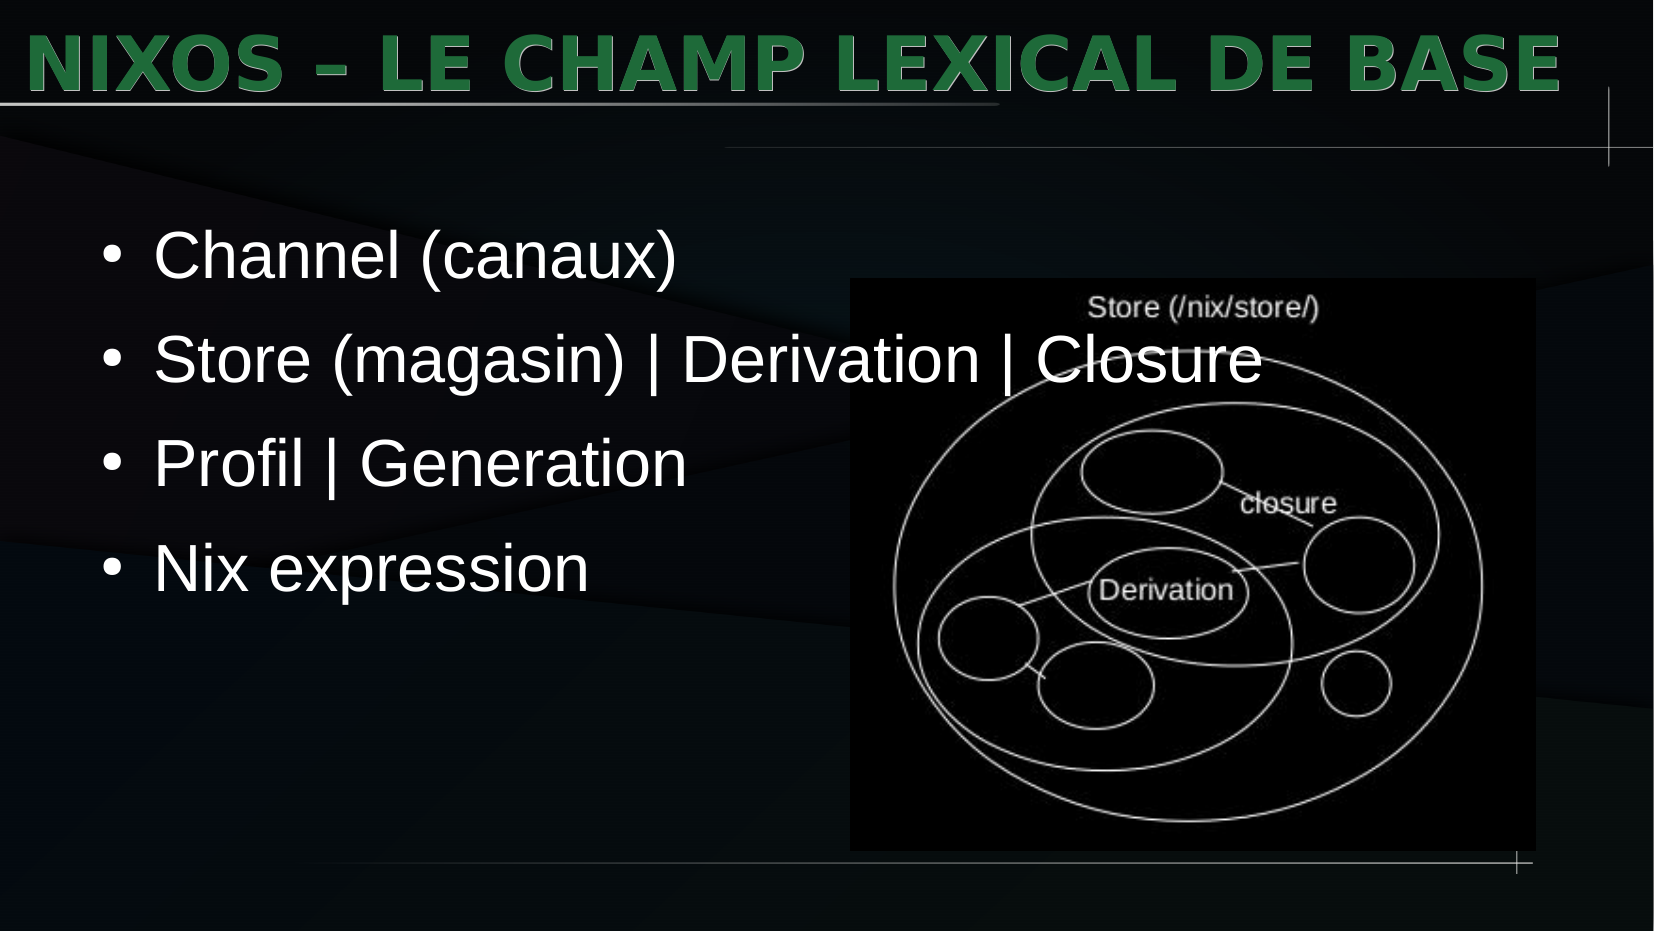

# Nixos – Le champ lexical de base
Channel (canaux)
Store (magasin) | Derivation | Closure
Profil | Generation
Nix expression